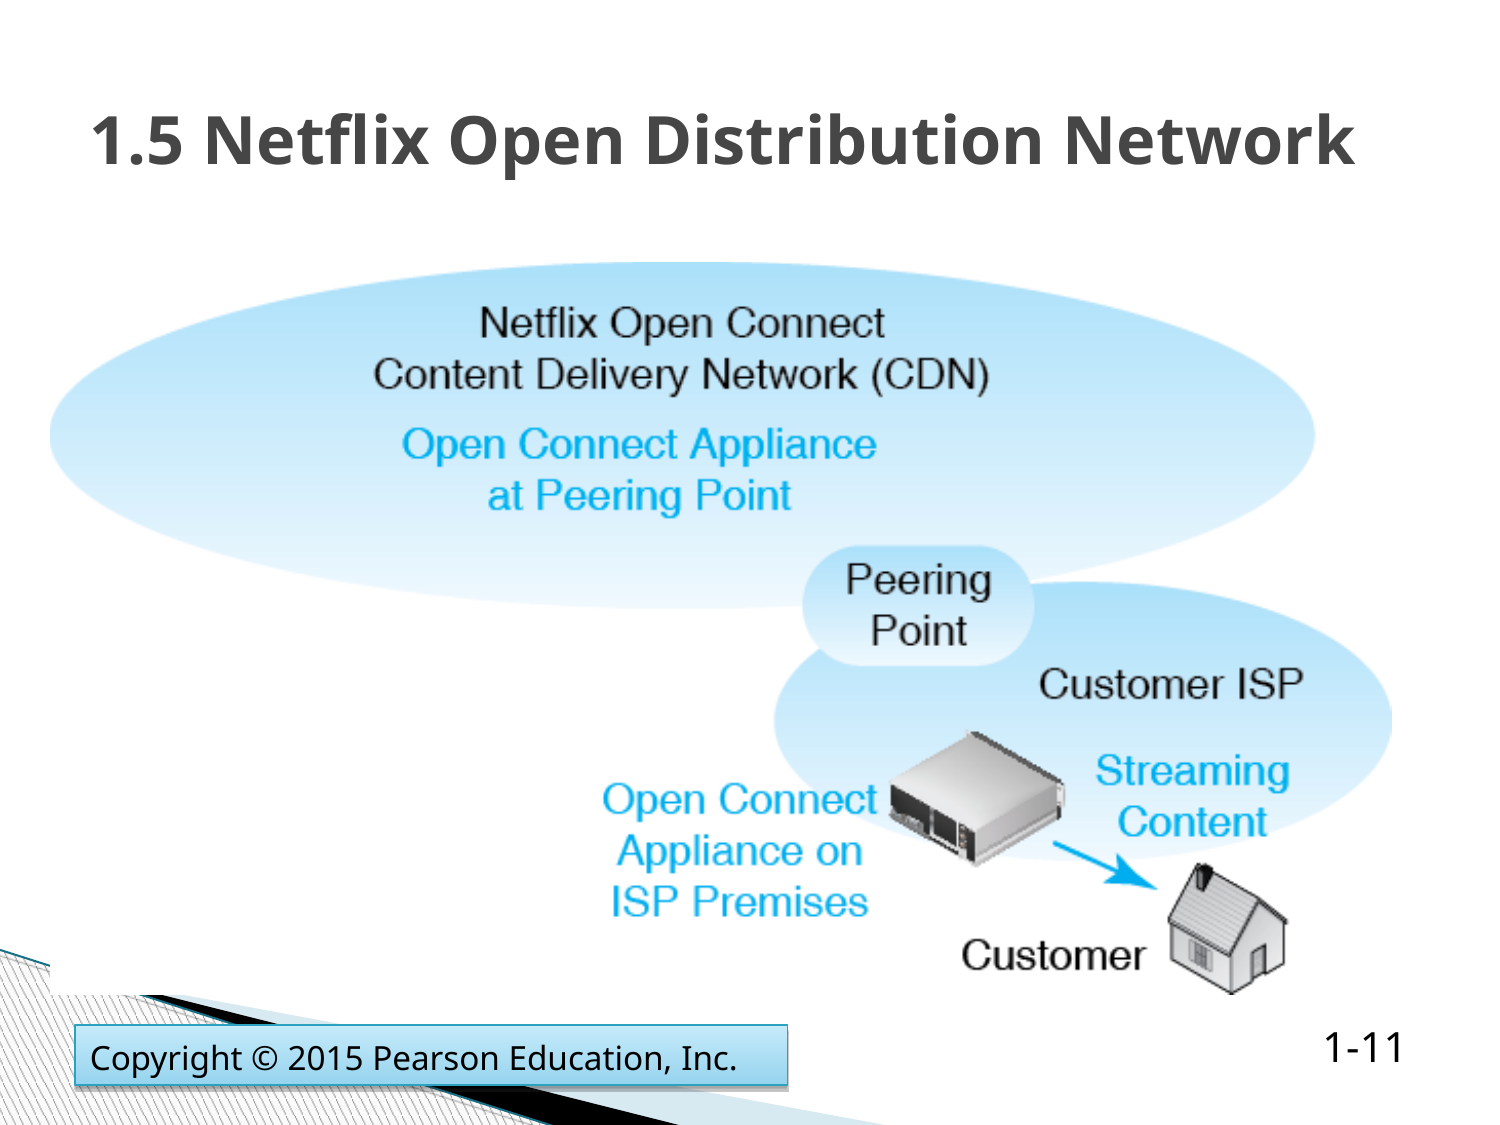

# 1.5 Netflix Open Distribution Network
Copyright © 2015 Pearson Education, Inc.